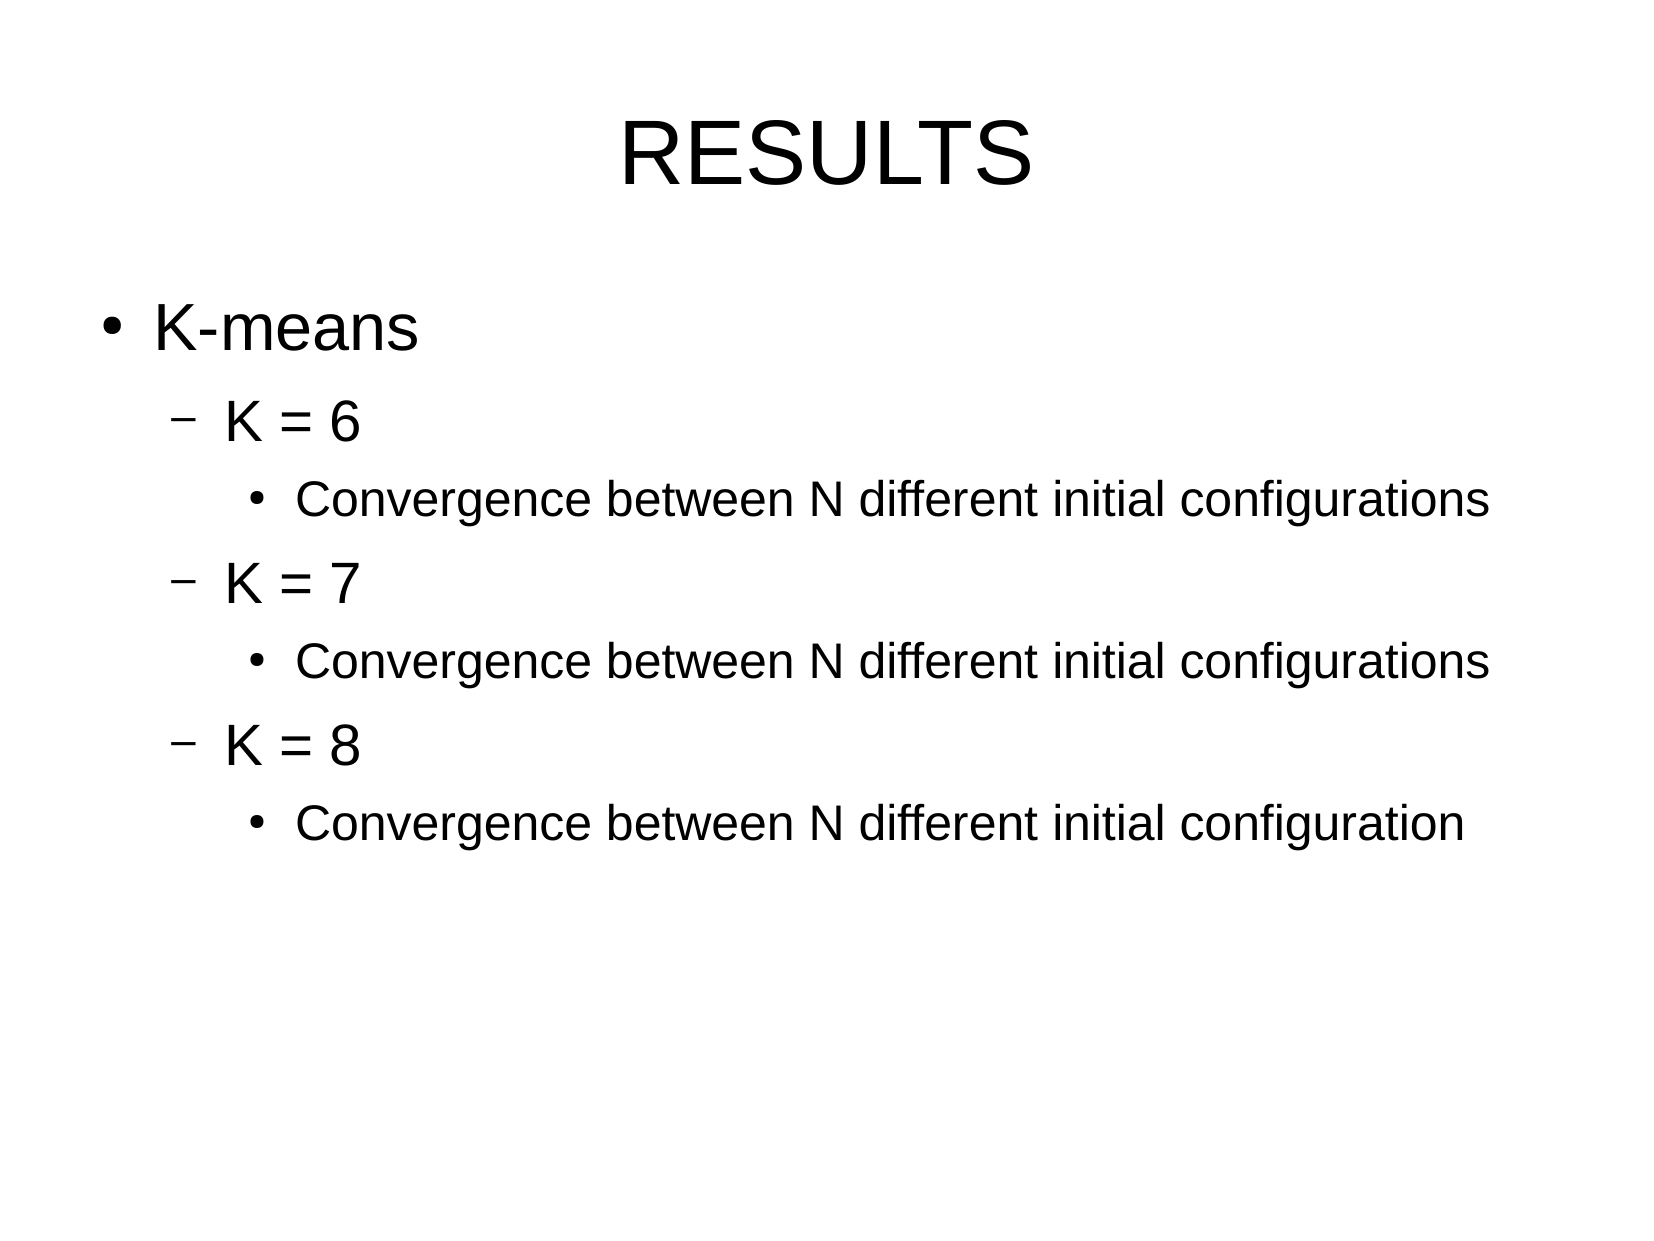

# RESULTS
K-means
K = 6
Convergence between N different initial configurations
K = 7
Convergence between N different initial configurations
K = 8
Convergence between N different initial configuration